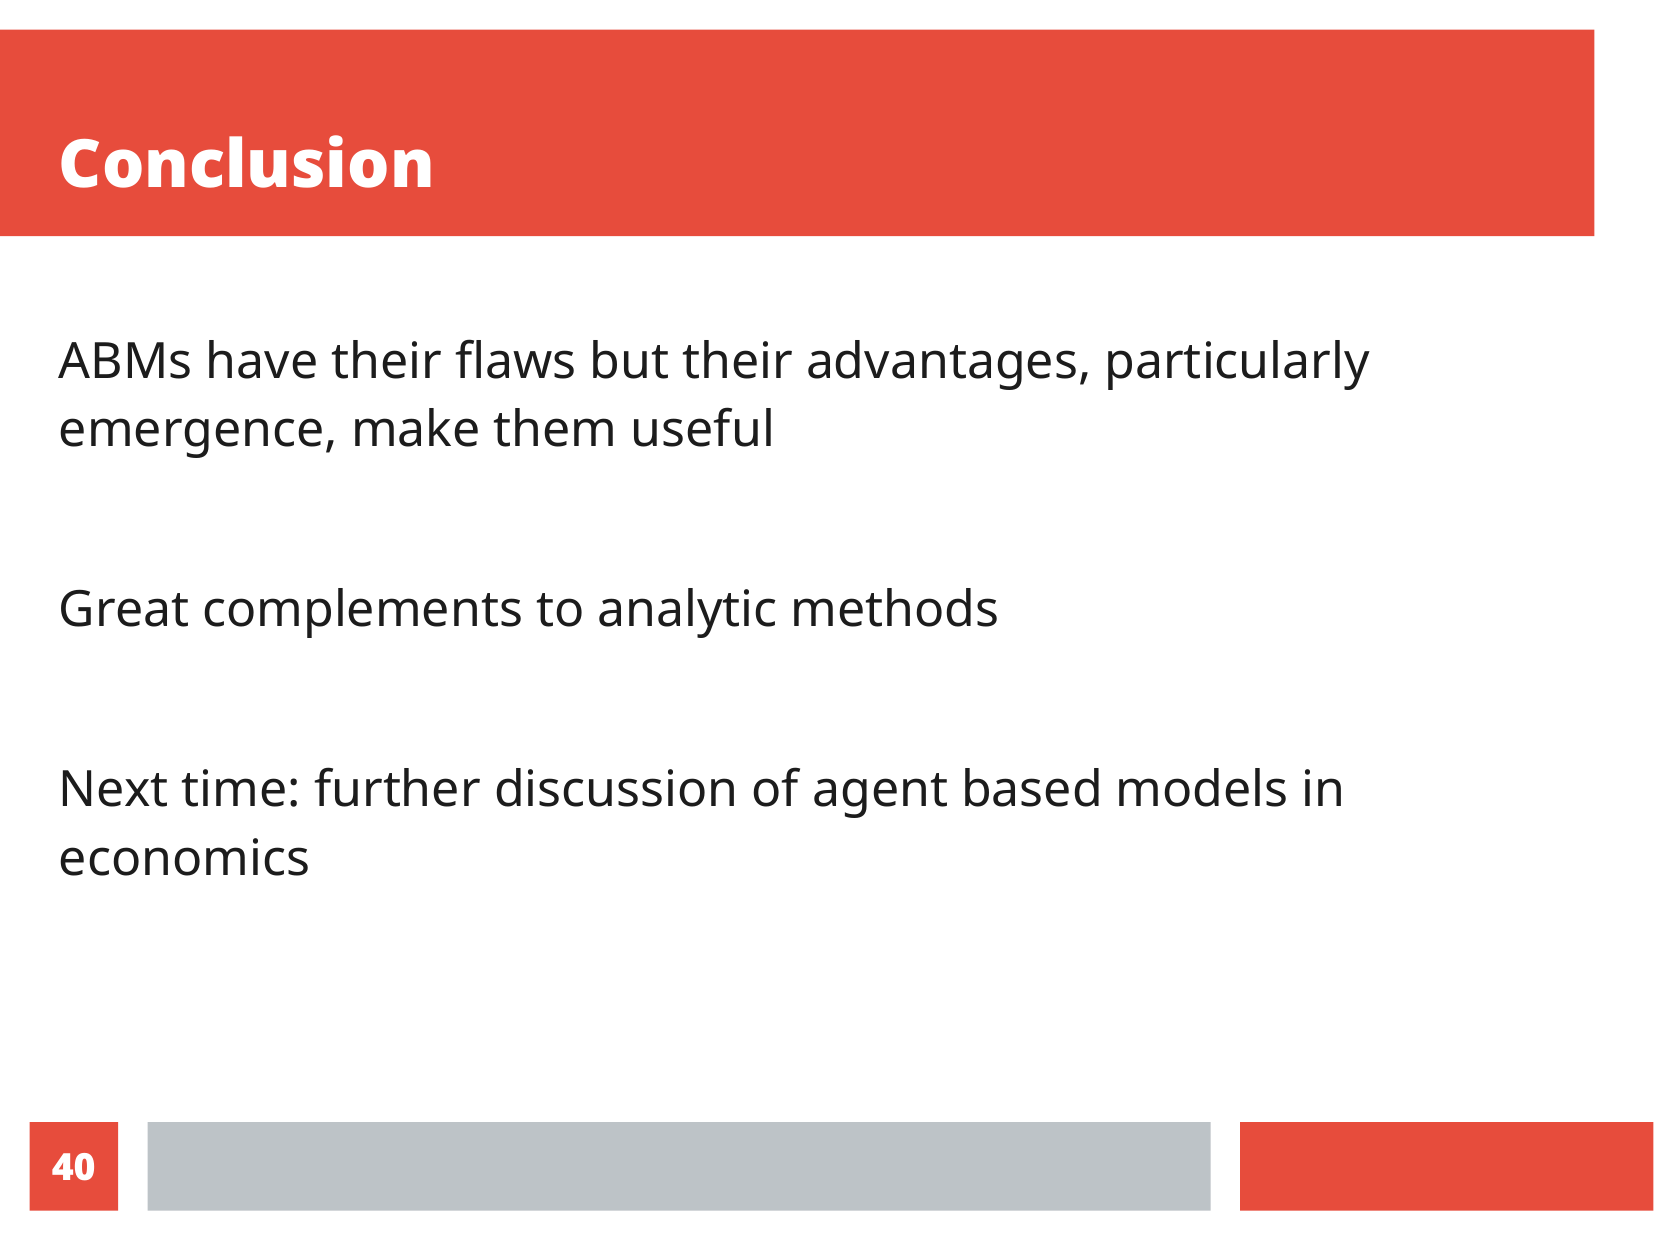

# Conclusion
ABMs have their flaws but their advantages, particularly emergence, make them useful
Great complements to analytic methods
Next time: further discussion of agent based models in economics
40